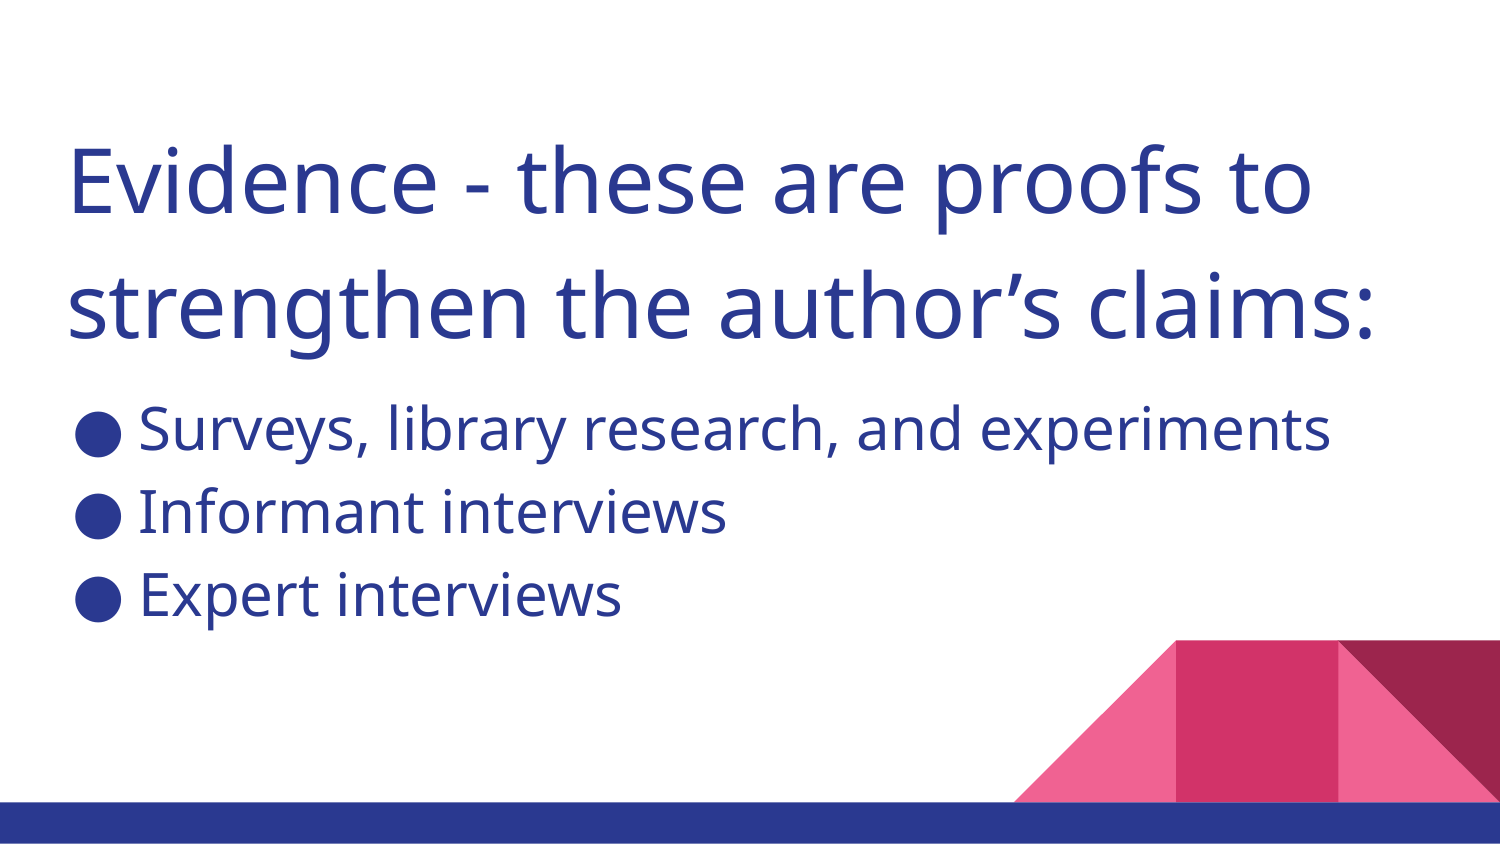

# Evidence - these are proofs to strengthen the author’s claims:
Surveys, library research, and experiments
Informant interviews
Expert interviews